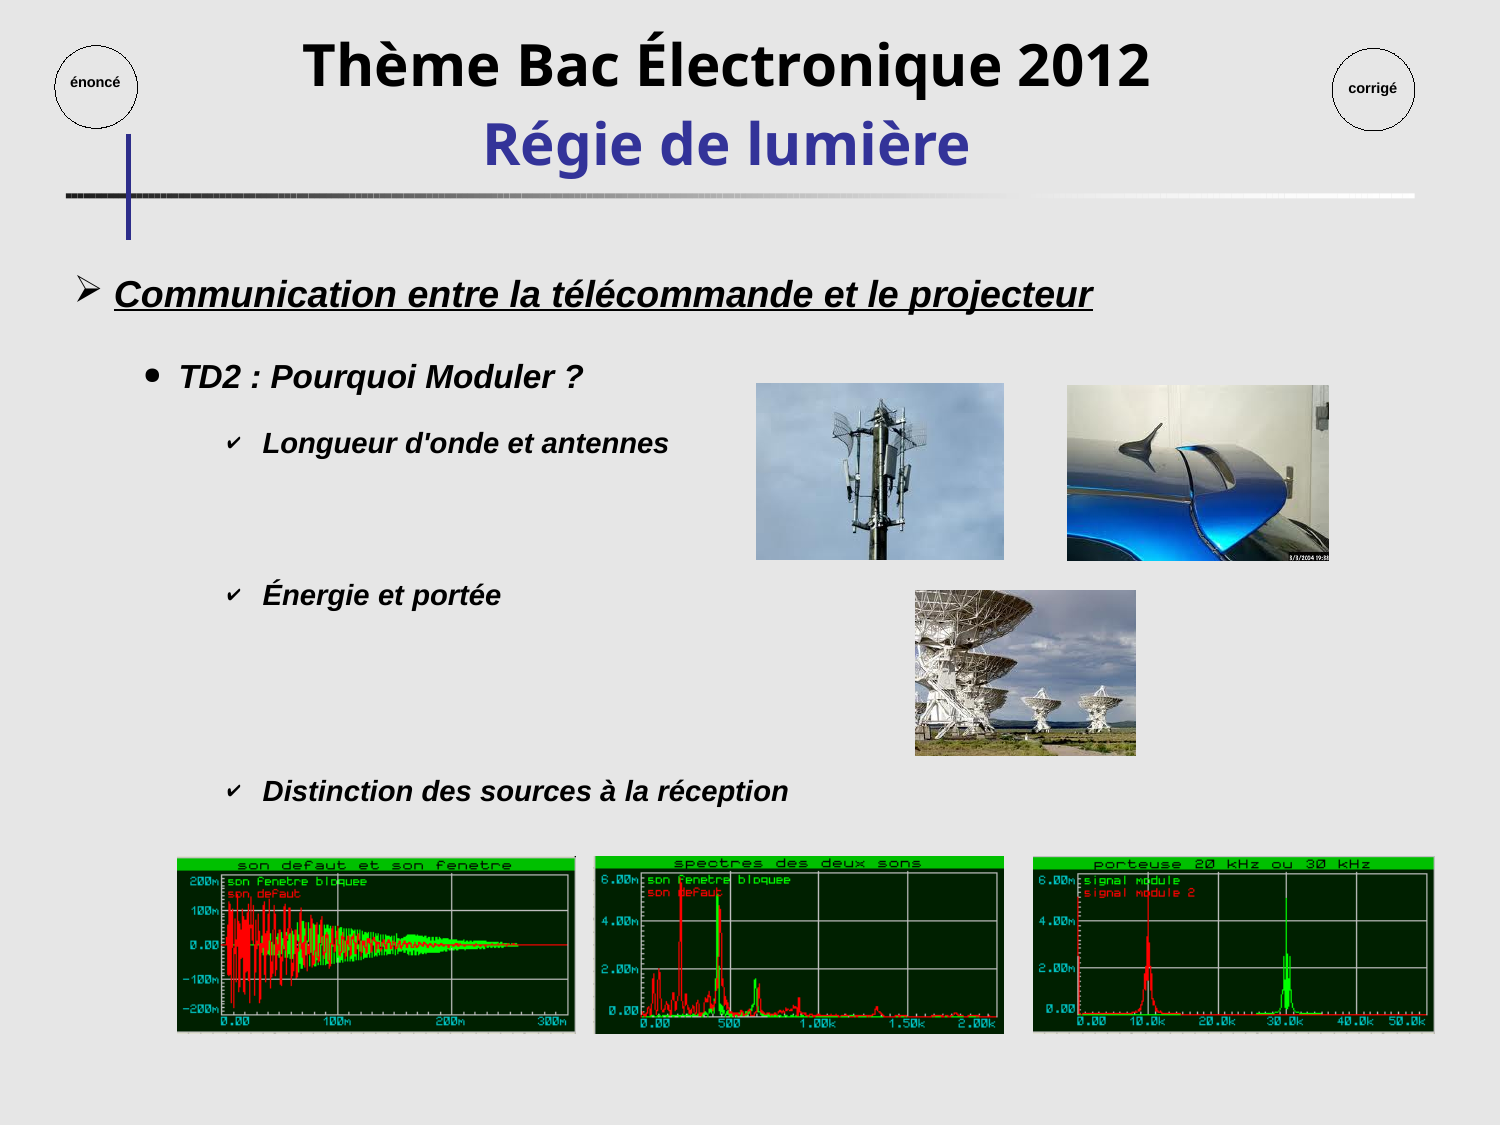

Thème Bac Électronique 2012
Régie de lumière
énoncé
corrigé
 Communication entre la télécommande et le projecteur
TD2 : Pourquoi Moduler ?
Longueur d'onde et antennes
Énergie et portée
Distinction des sources à la réception